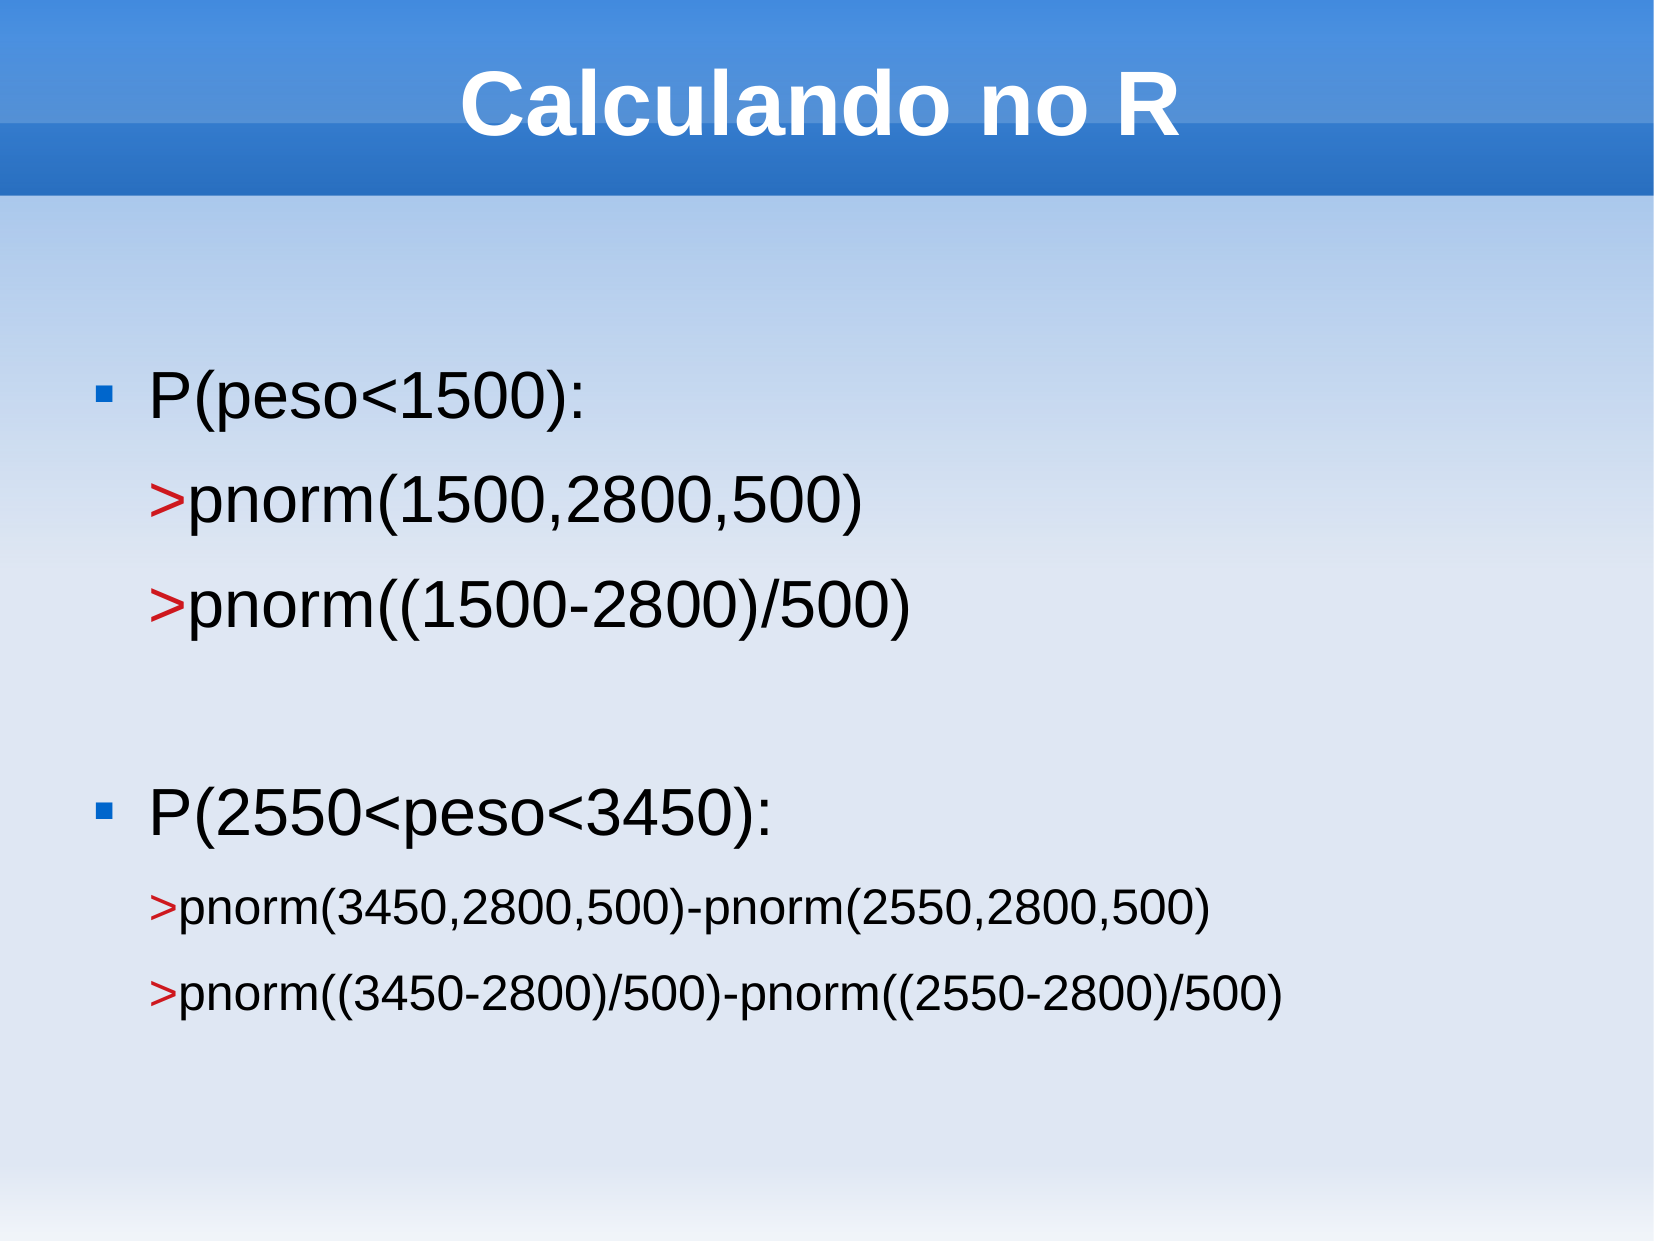

# Calculando no R
P(peso<1500):
>pnorm(1500,2800,500)
>pnorm((1500-2800)/500)
P(2550<peso<3450):
>pnorm(3450,2800,500)-pnorm(2550,2800,500)
>pnorm((3450-2800)/500)-pnorm((2550-2800)/500)